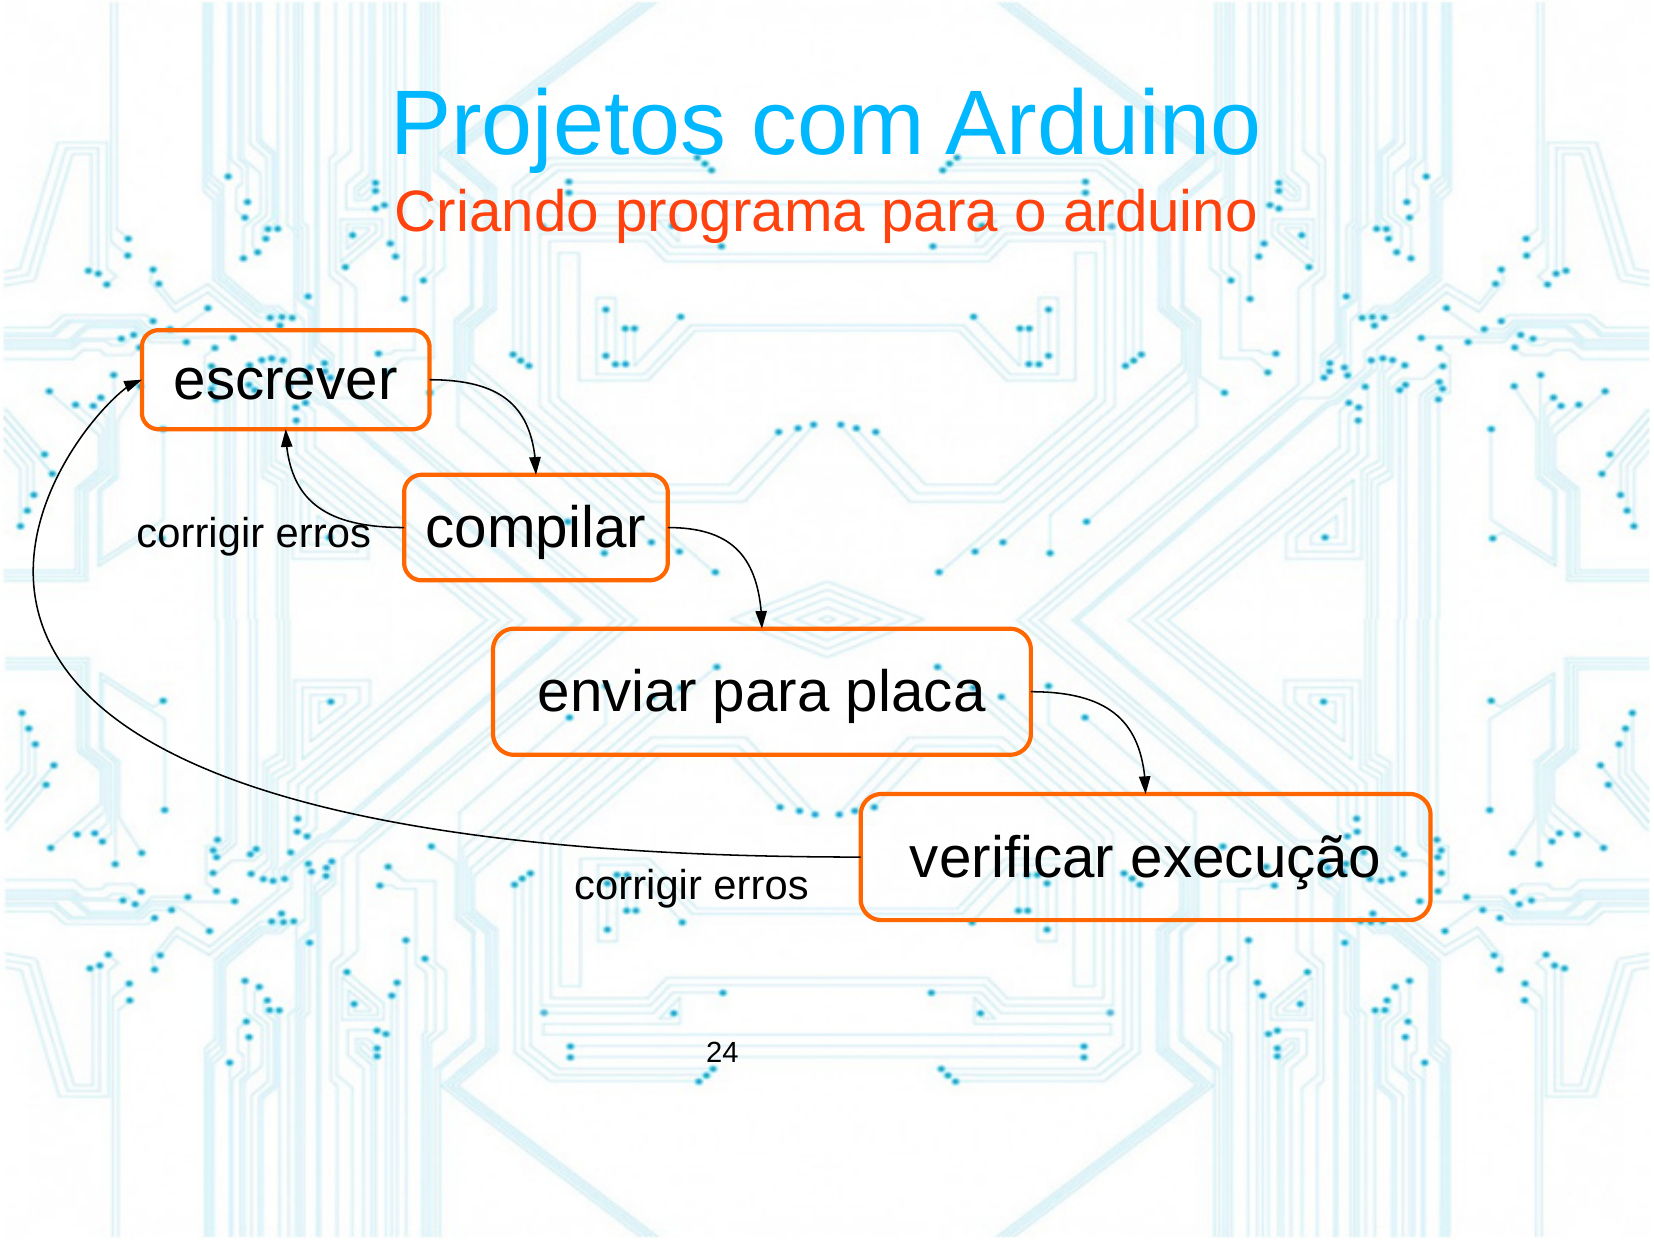

# Projetos com Arduino Criando programa para o arduino
escrever
compilar
corrigir erros
enviar para placa
verificar execução
corrigir erros